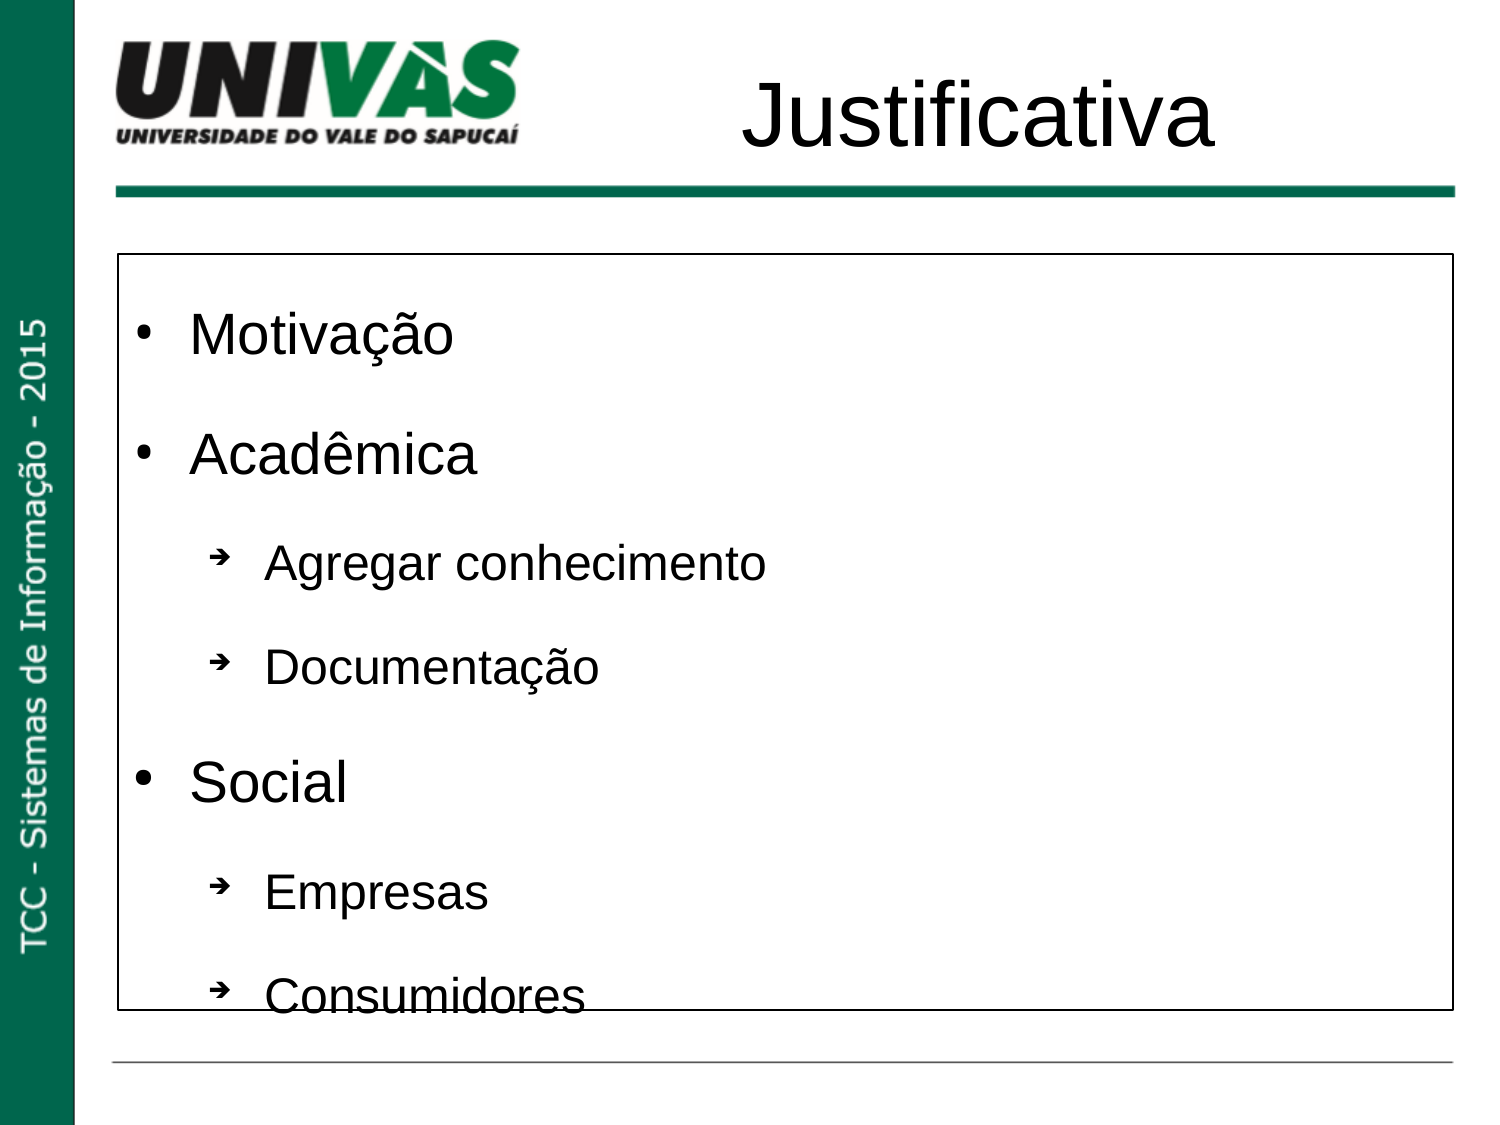

# Justificativa
Motivação
Acadêmica
Agregar conhecimento
Documentação
Social
Empresas
Consumidores